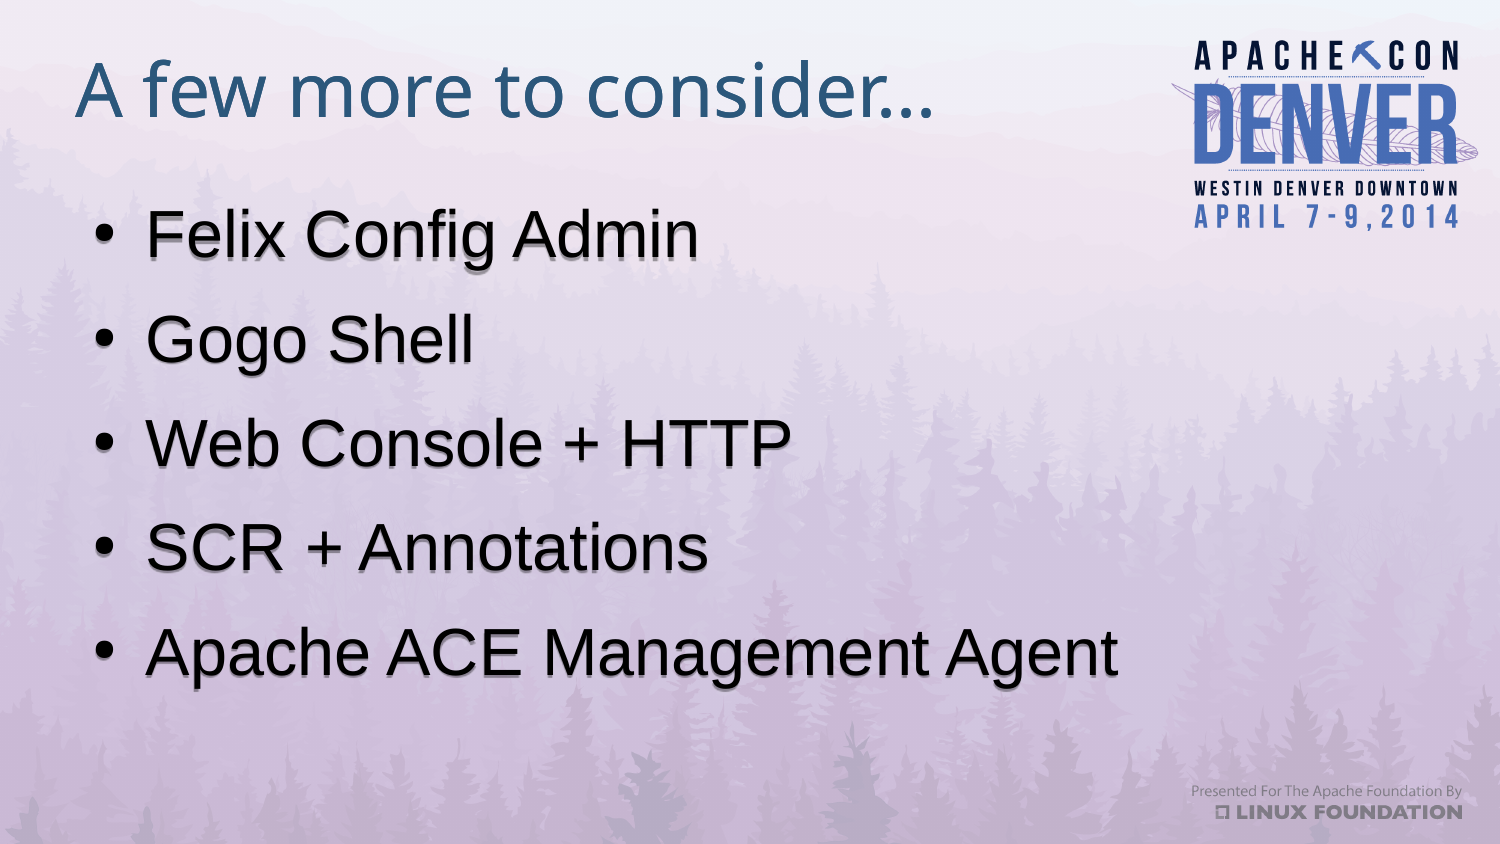

A few more to consider...
A few more to consider...
# Felix Config Admin
Gogo Shell
Web Console + HTTP
SCR + Annotations
Apache ACE Management Agent